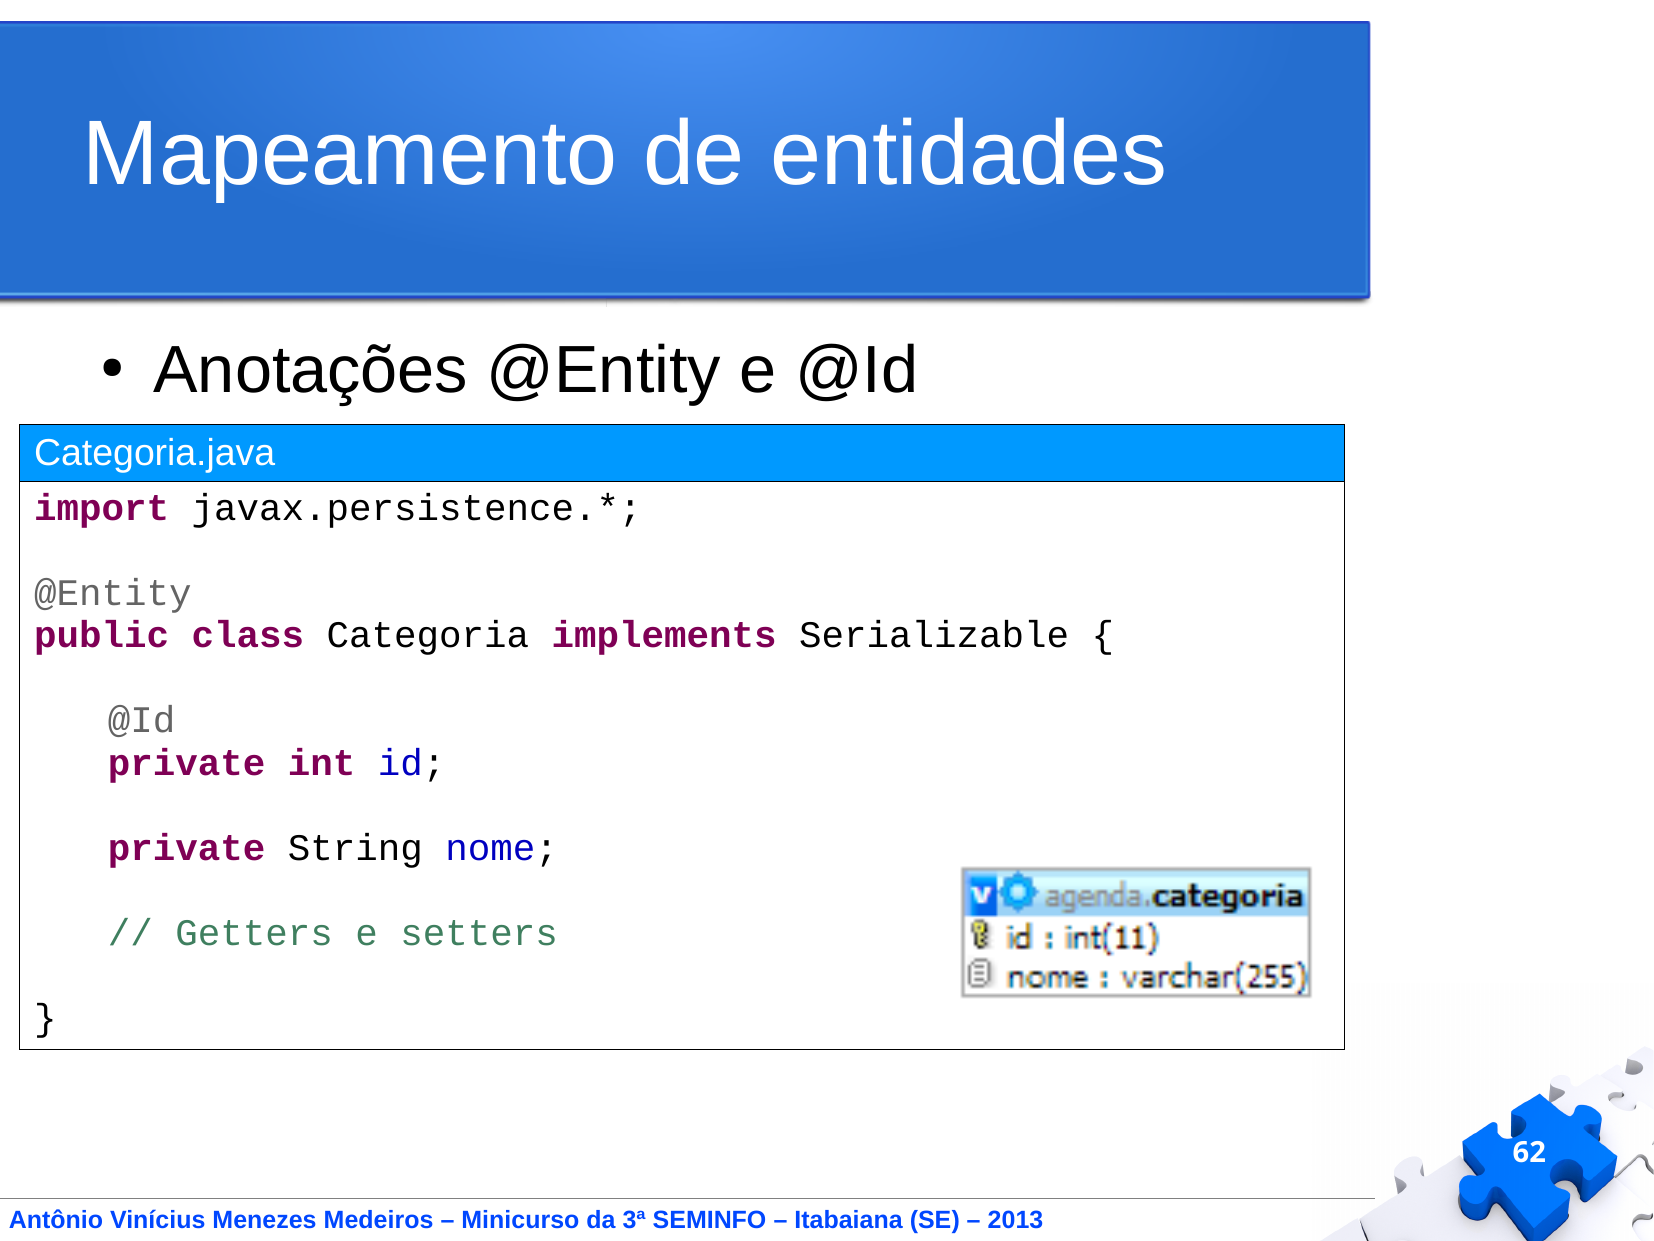

# Mapeamento de entidades
Anotações @Entity e @Id
| Categoria.java |
| --- |
| import javax.persistence.\*; @Entity public class Categoria implements Serializable { @Id private int id; private String nome; // Getters e setters } |
62